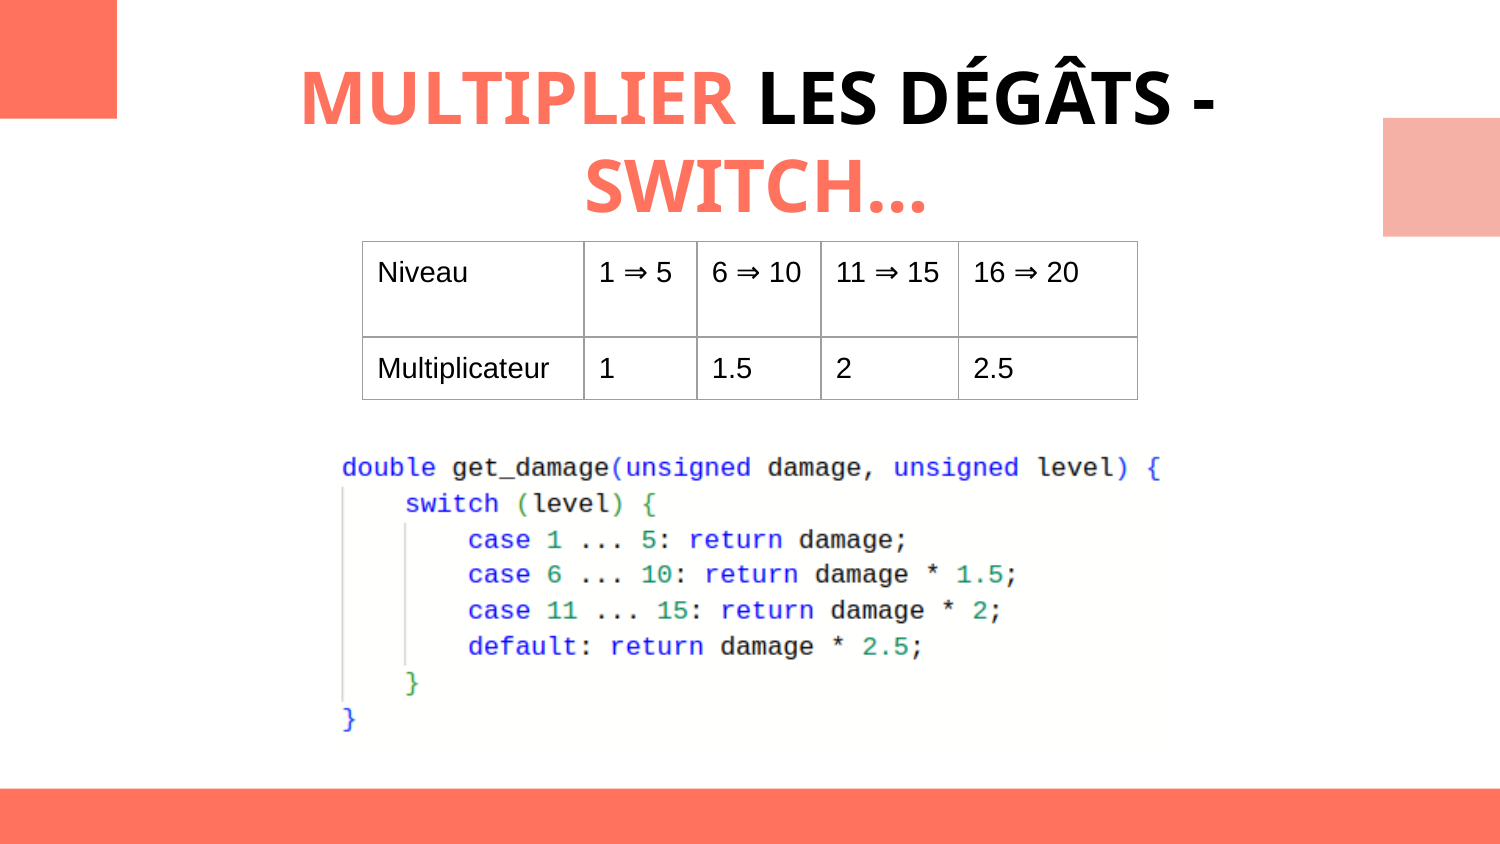

# MULTIPLIER LES DÉGÂTS - SWITCH…
| Niveau | 1 ⇒ 5 | 6 ⇒ 10 | 11 ⇒ 15 | 16 ⇒ 20 |
| --- | --- | --- | --- | --- |
| Multiplicateur | 1 | 1.5 | 2 | 2.5 |